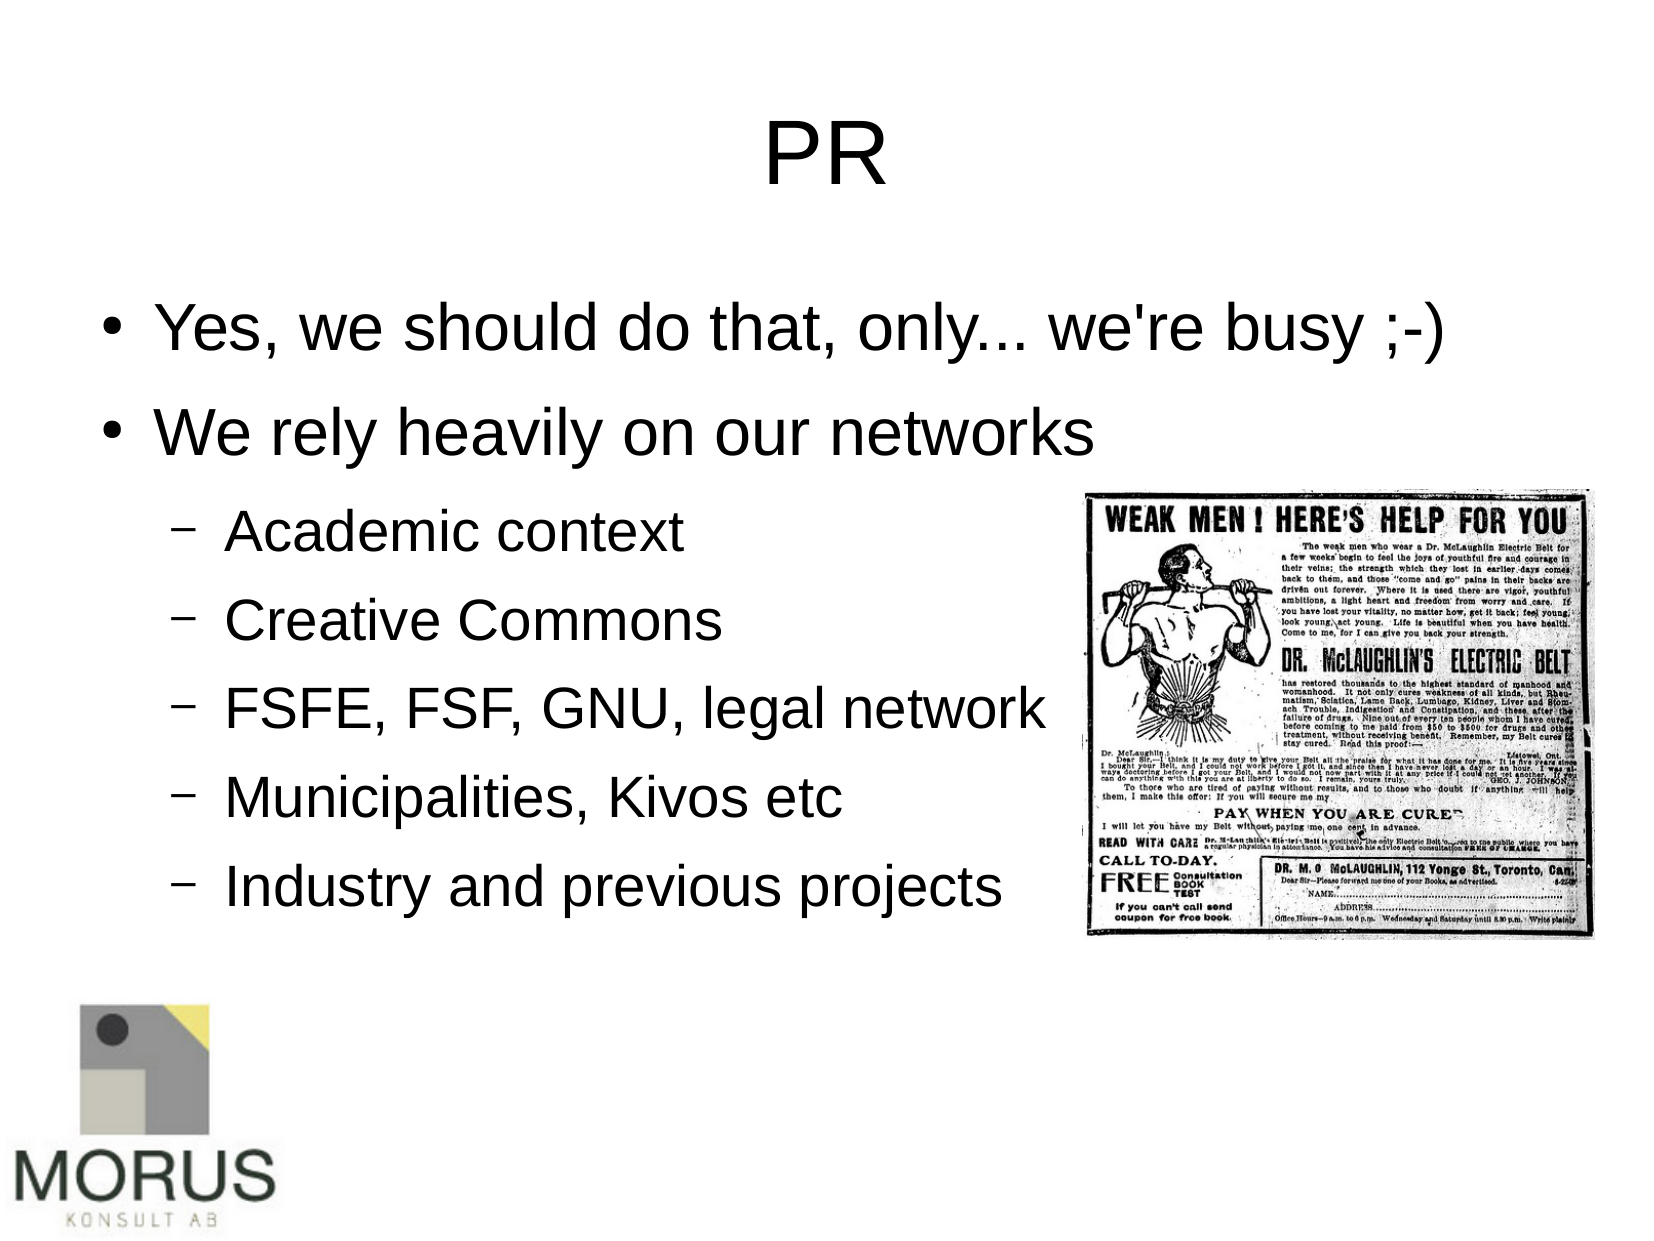

# PR
Yes, we should do that, only... we're busy ;-)
We rely heavily on our networks
Academic context
Creative Commons
FSFE, FSF, GNU, legal network
Municipalities, Kivos etc
Industry and previous projects